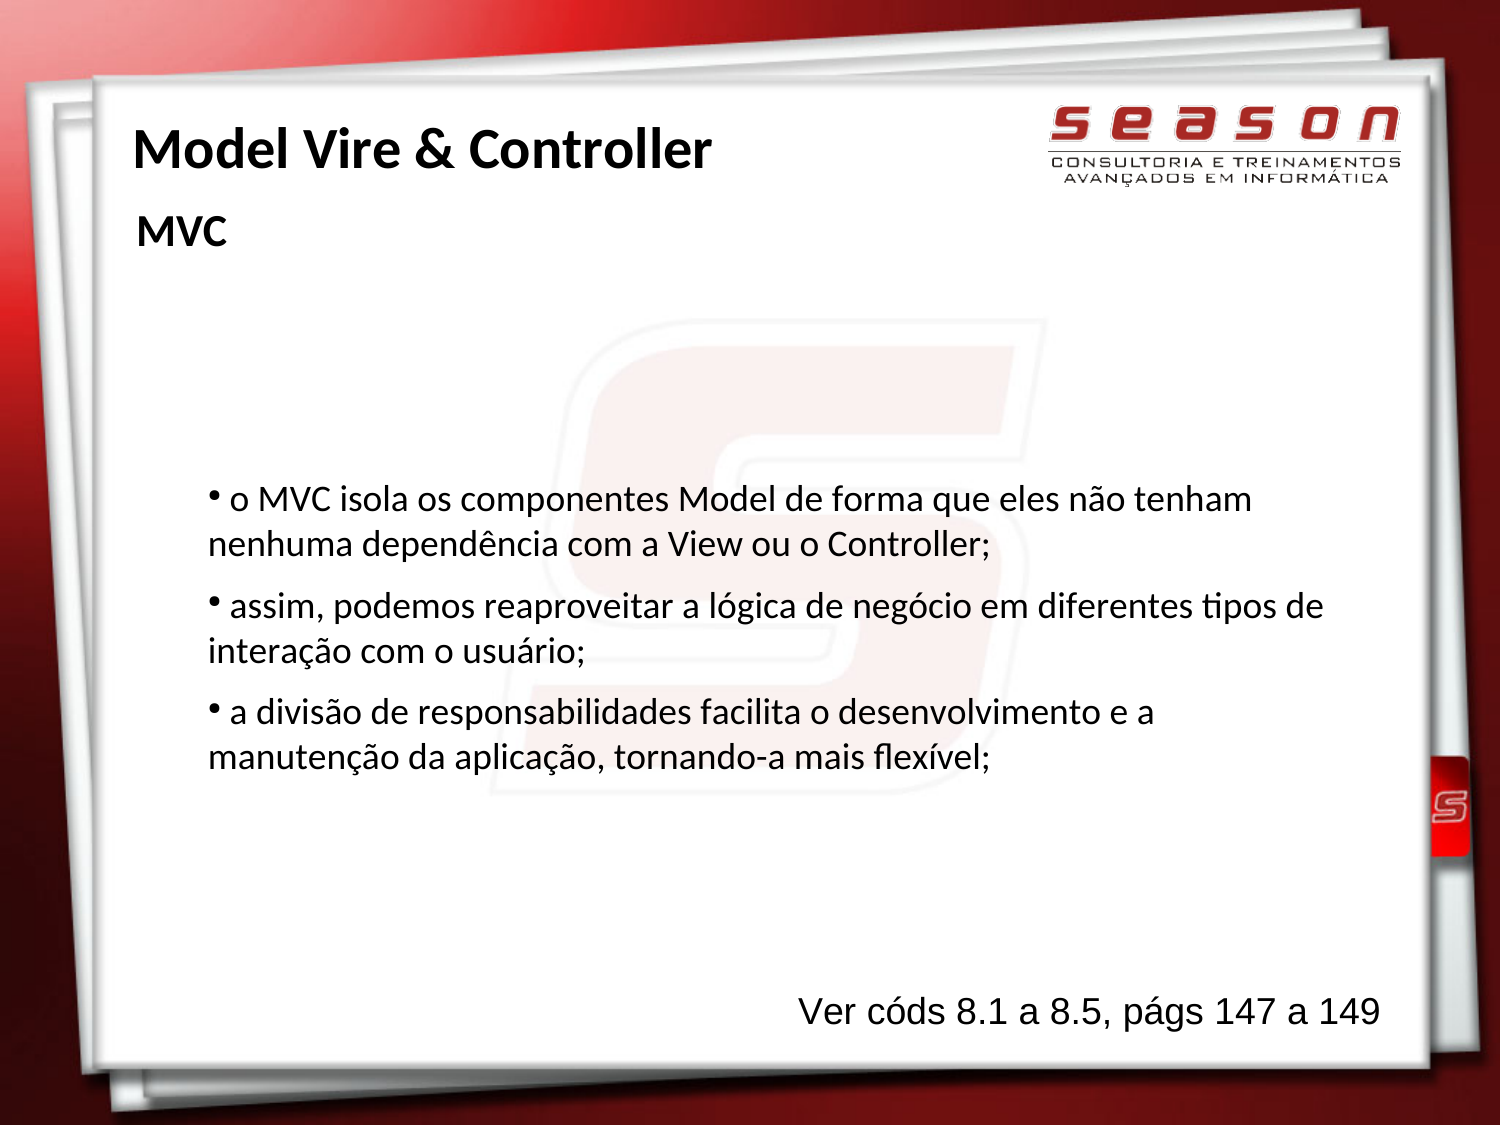

# Model Vire & Controller
MVC
 o MVC isola os componentes Model de forma que eles não tenham nenhuma dependência com a View ou o Controller;
 assim, podemos reaproveitar a lógica de negócio em diferentes tipos de interação com o usuário;
 a divisão de responsabilidades facilita o desenvolvimento e a manutenção da aplicação, tornando-a mais flexível;
Ver códs 8.1 a 8.5, págs 147 a 149